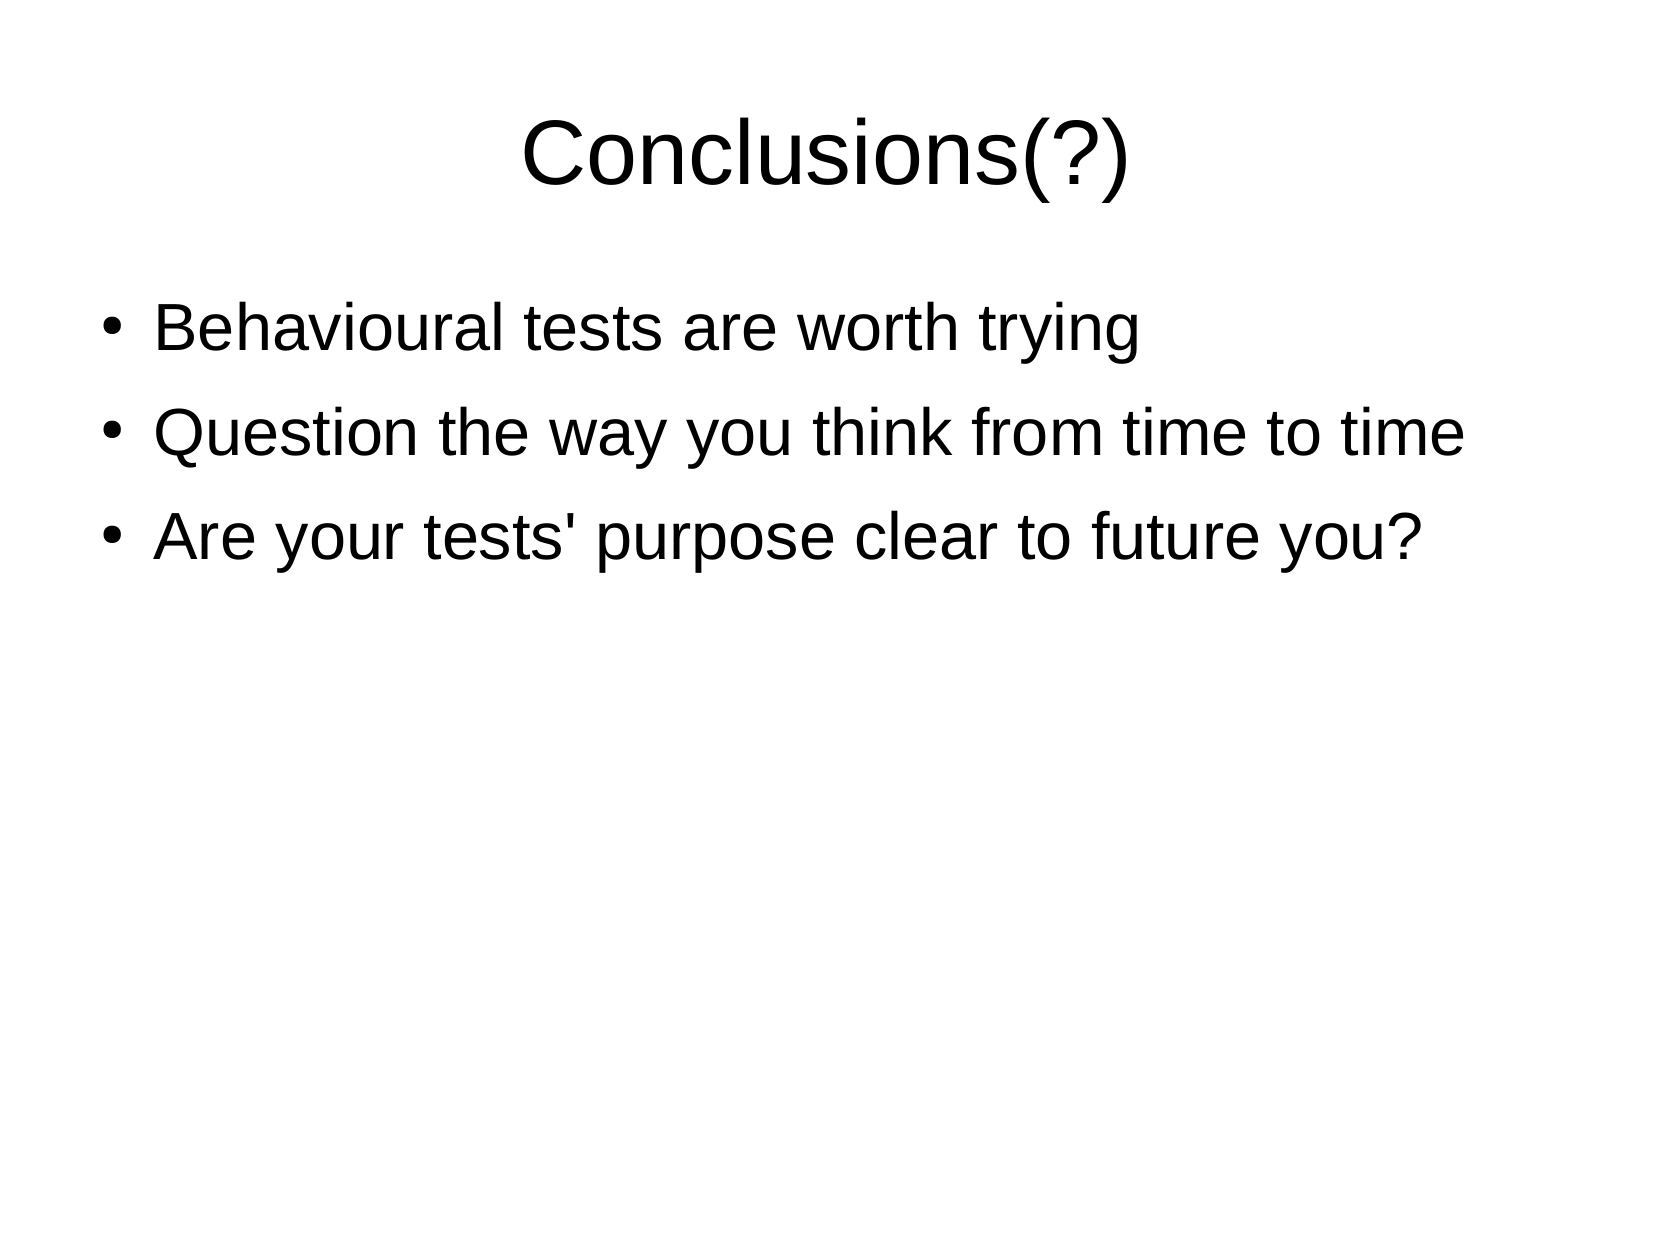

# Conclusions(?)
Behavioural tests are worth trying
Question the way you think from time to time
Are your tests' purpose clear to future you?